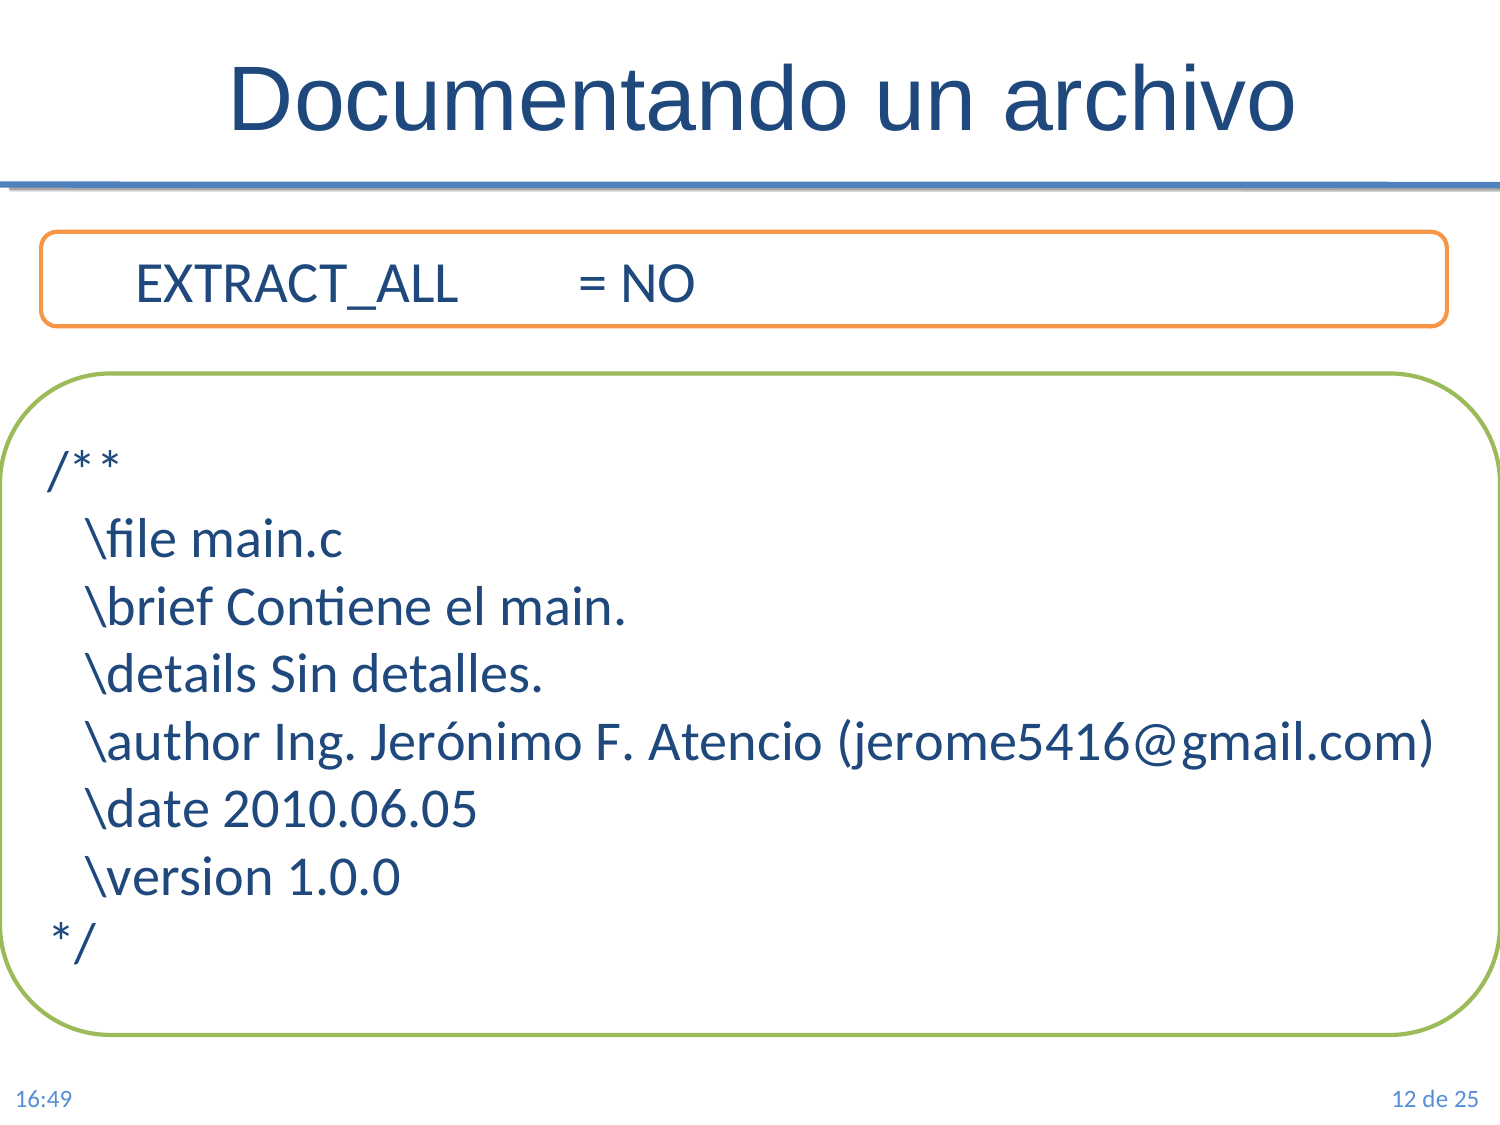

Documentando un archivo
EXTRACT_ALL = NO
/**
 \file main.c
 \brief Contiene el main.
 \details Sin detalles.
 \author Ing. Jerónimo F. Atencio (jerome5416@gmail.com)
 \date 2010.06.05
 \version 1.0.0
*/
16:49
 de 25